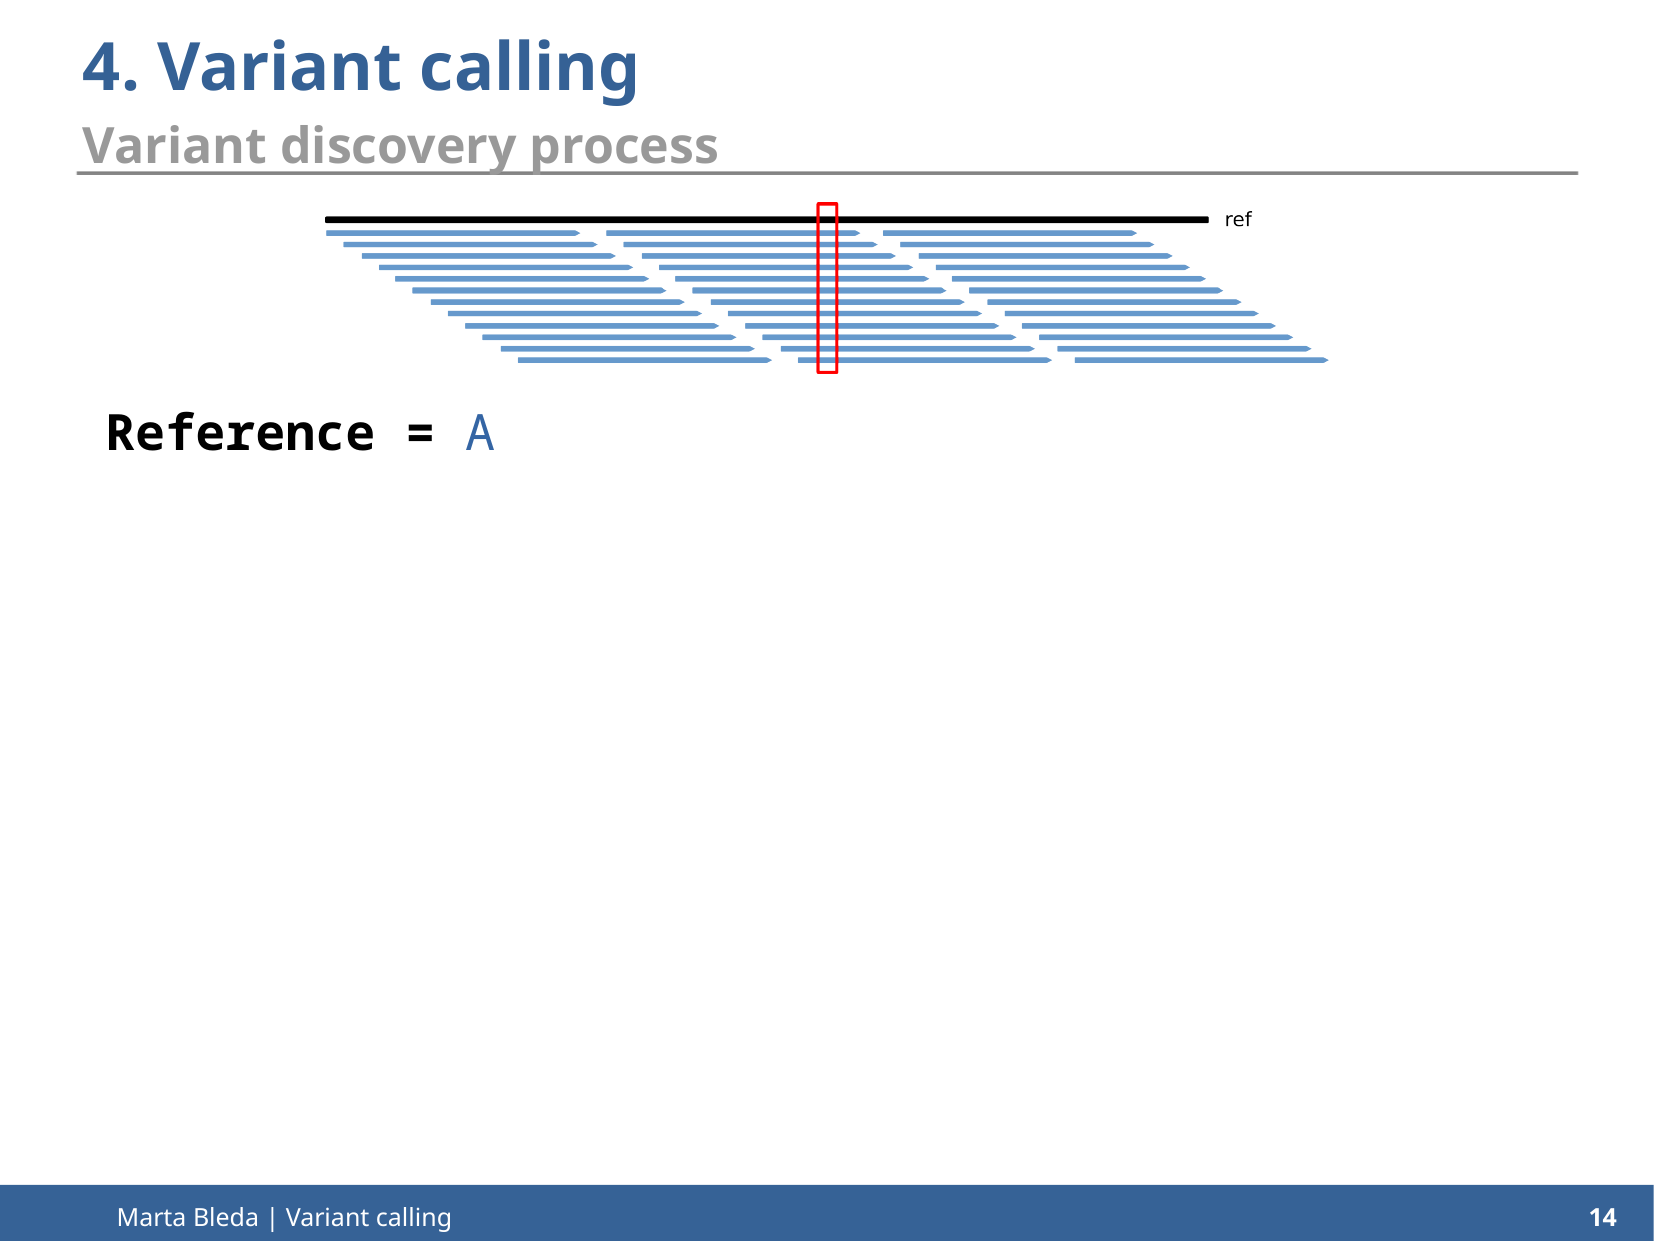

4. Variant calling
Variant discovery process
# Reference = A
Marta Bleda | Variant calling
14